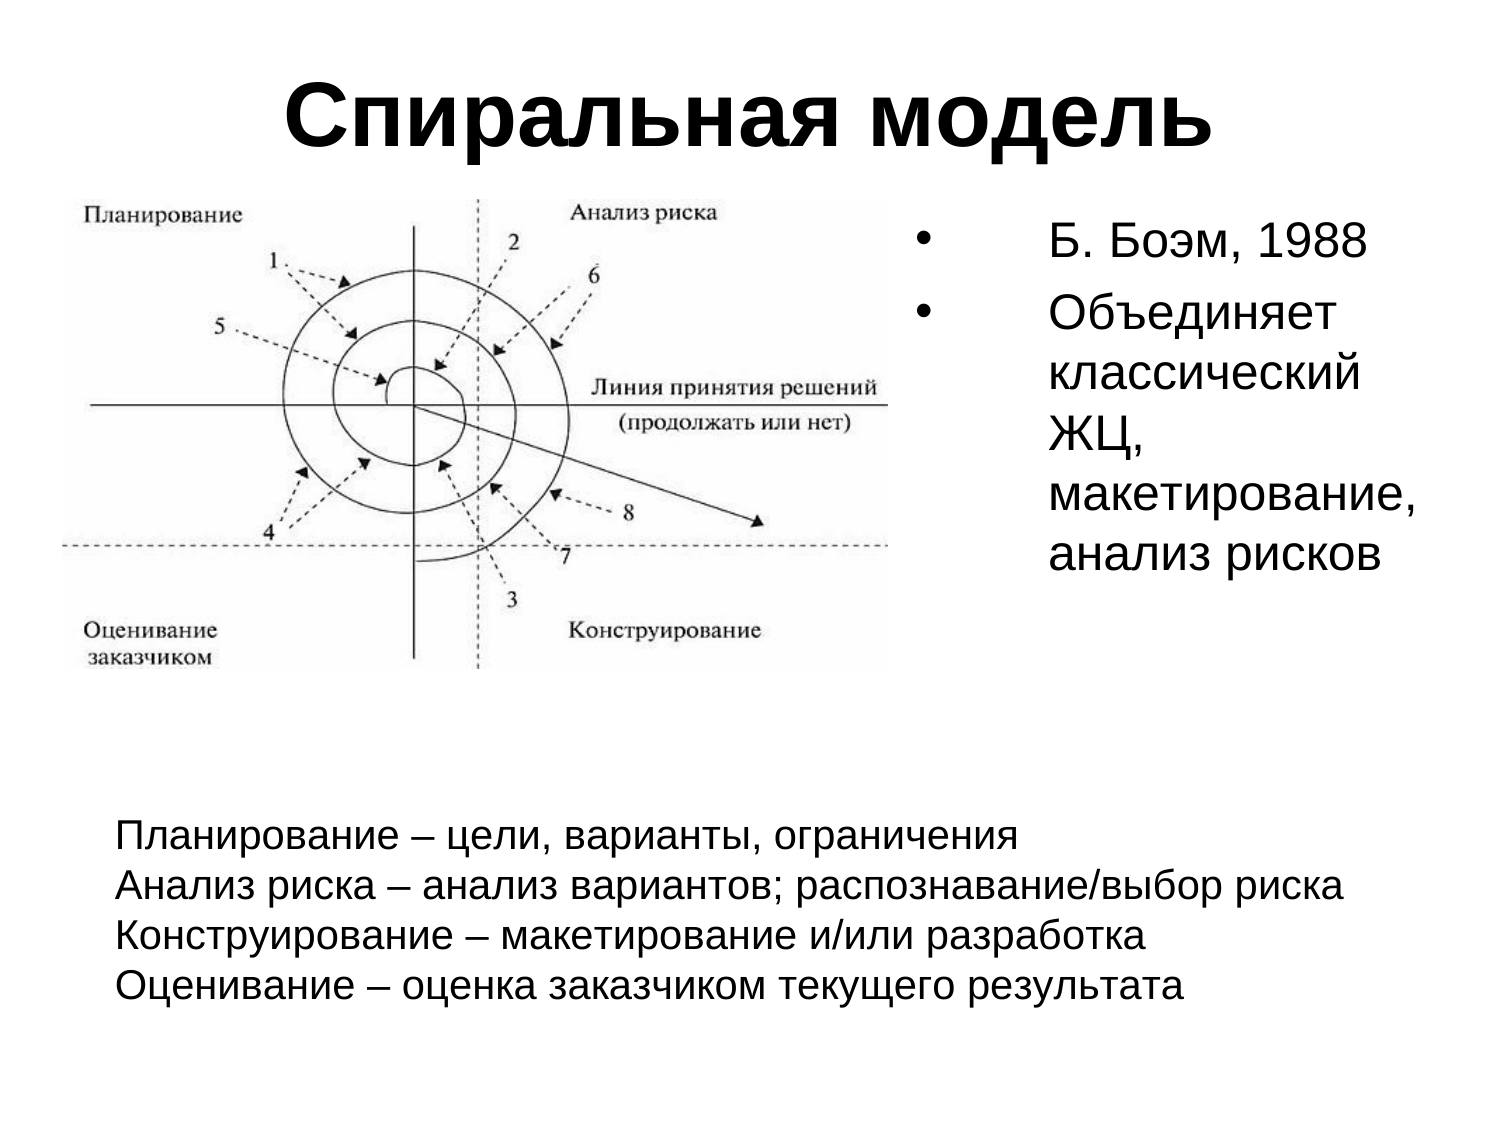

# Спиральная модель
Б. Боэм, 1988
Объединяет классический ЖЦ, макетирование, анализ рисков
Планирование – цели, варианты, ограничения
Анализ риска – анализ вариантов; распознавание/выбор риска
Конструирование – макетирование и/или разработка
Оценивание – оценка заказчиком текущего результата